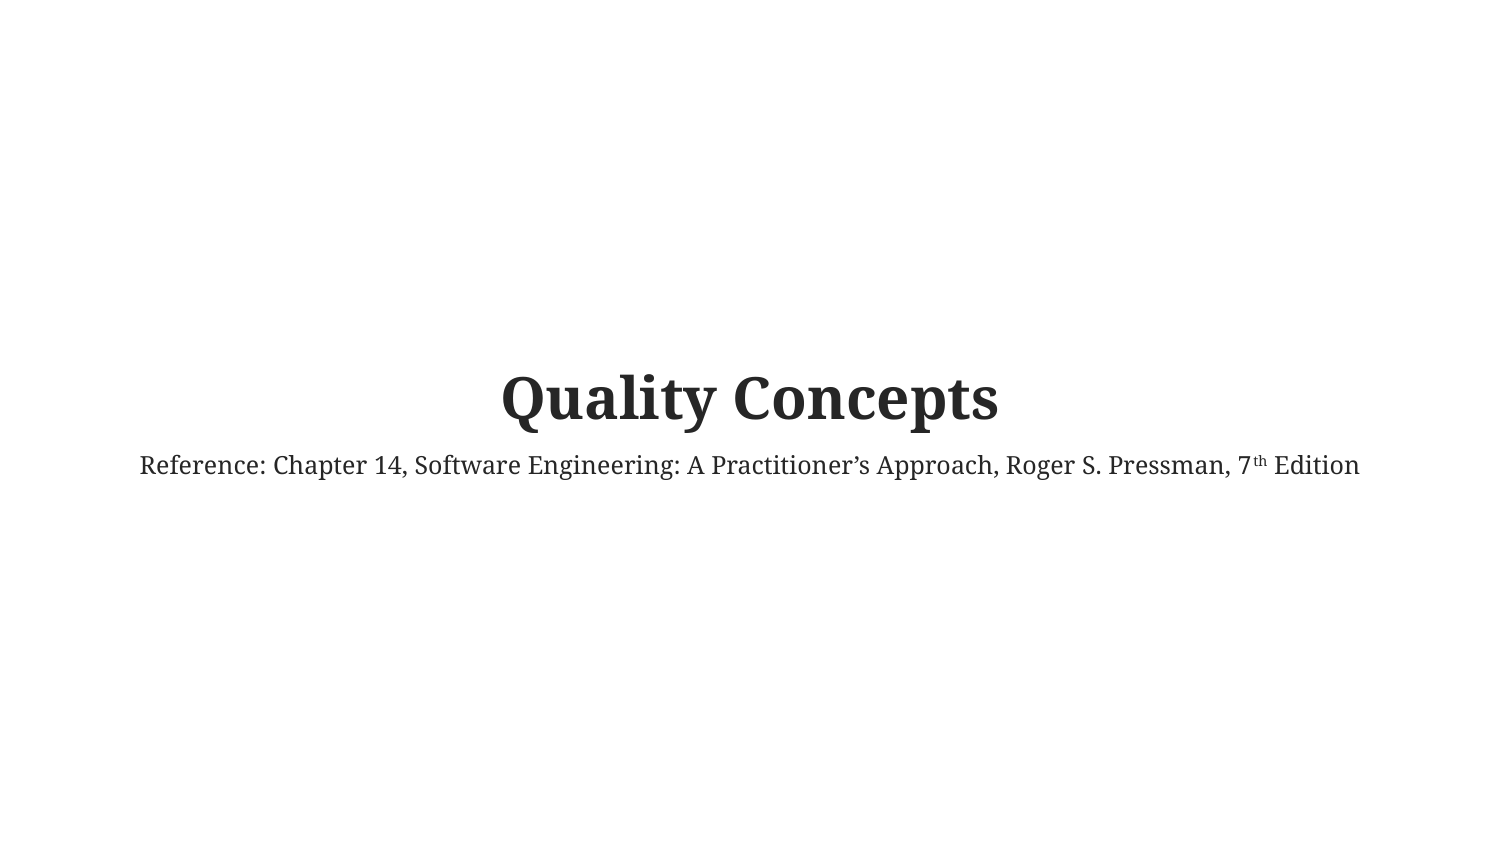

# Quality Concepts
Reference: Chapter 14, Software Engineering: A Practitioner’s Approach, Roger S. Pressman, 7th Edition